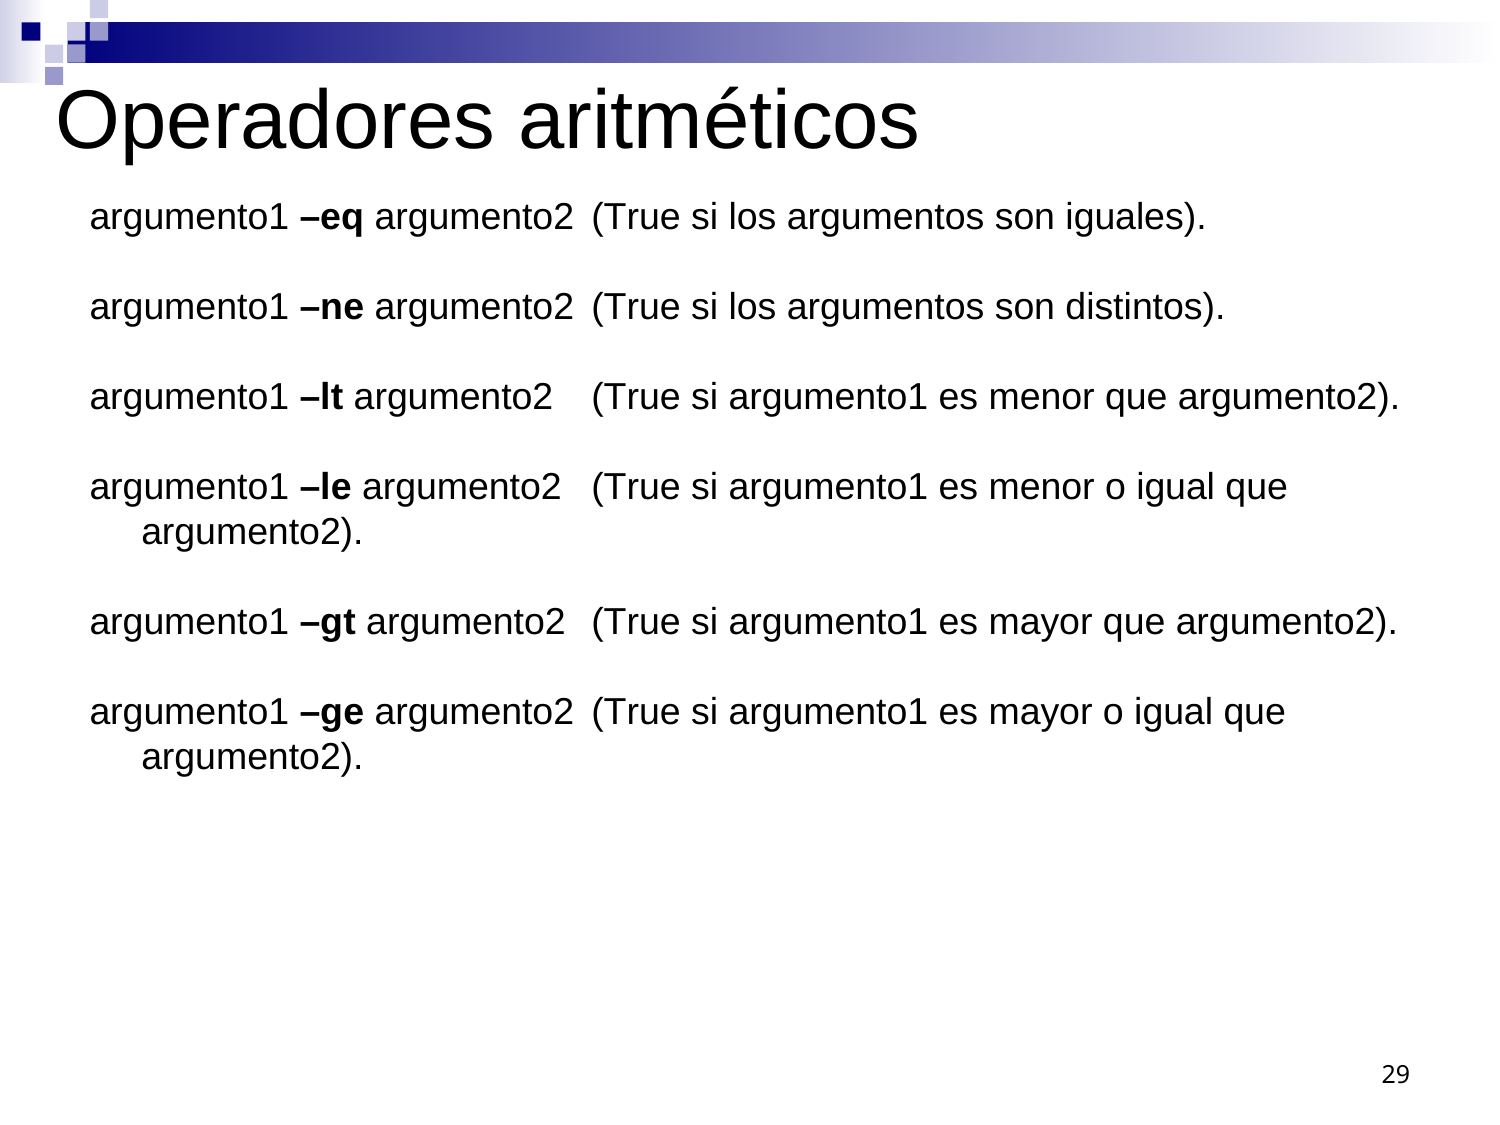

Operadores aritméticos
argumento1 –eq argumento2 	(True si los argumentos son iguales).
argumento1 –ne argumento2 	(True si los argumentos son distintos).
argumento1 –lt argumento2 	(True si argumento1 es menor que argumento2).
argumento1 –le argumento2 	(True si argumento1 es menor o igual que argumento2).
argumento1 –gt argumento2 	(True si argumento1 es mayor que argumento2).
argumento1 –ge argumento2 	(True si argumento1 es mayor o igual que argumento2).